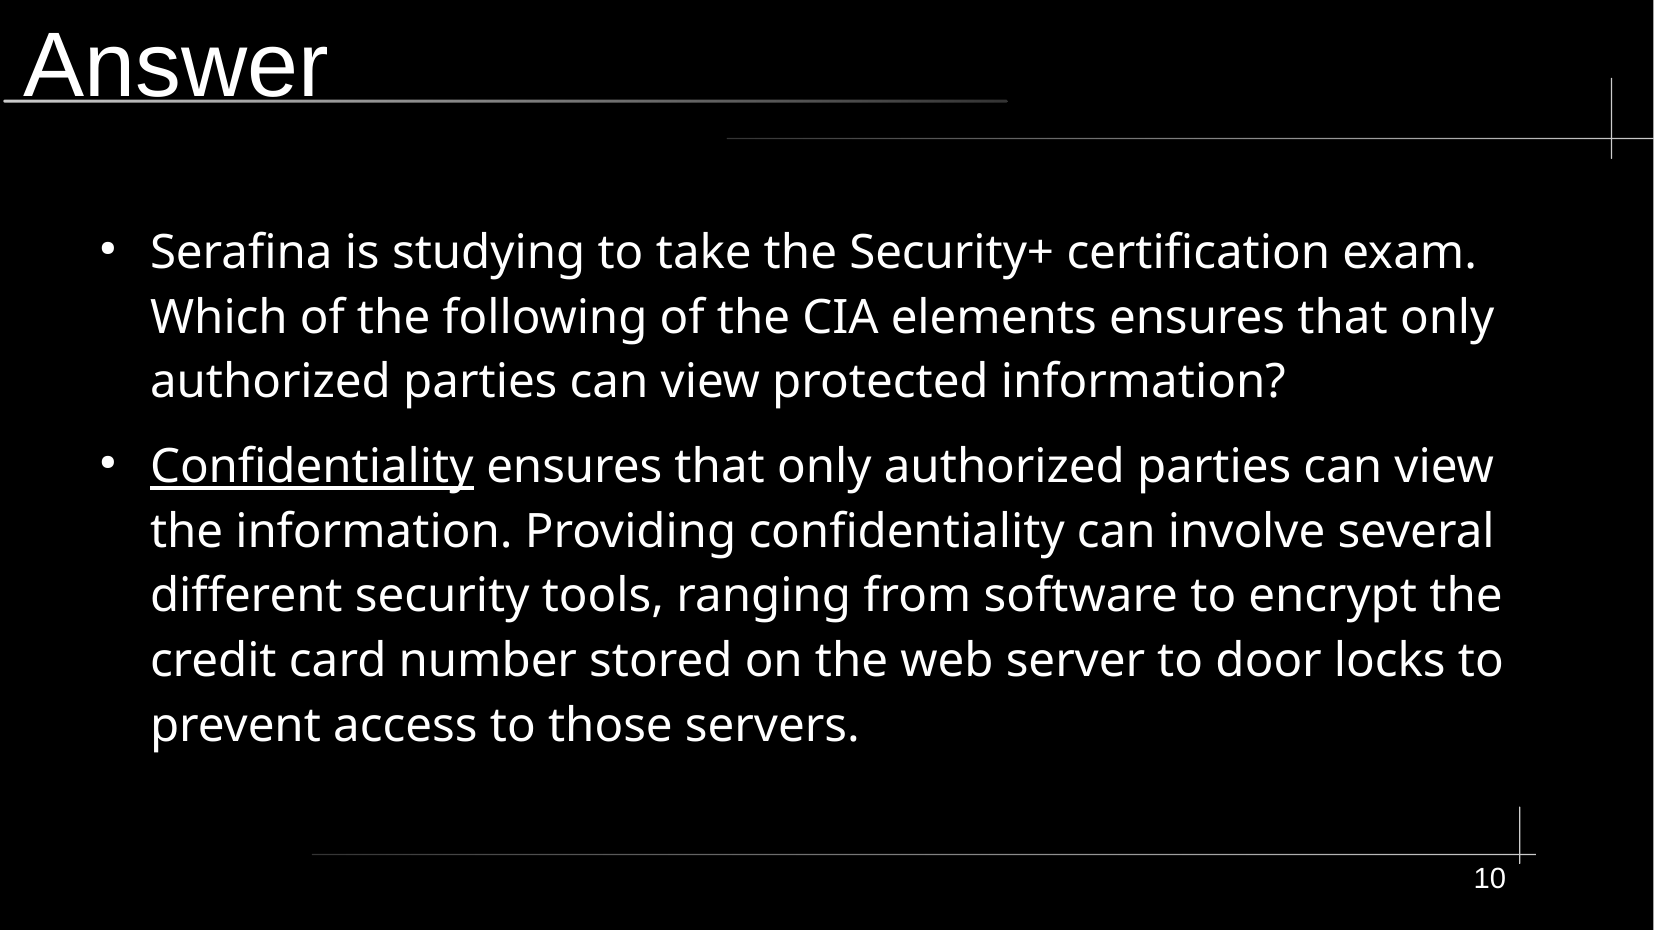

# Answer
Serafina is studying to take the Security+ certification exam. Which of the following of the CIA elements ensures that only authorized parties can view protected information?
Confidentiality ensures that only authorized parties can view the information. Providing confidentiality can involve several different security tools, ranging from software to encrypt the credit card number stored on the web server to door locks to prevent access to those servers.
10